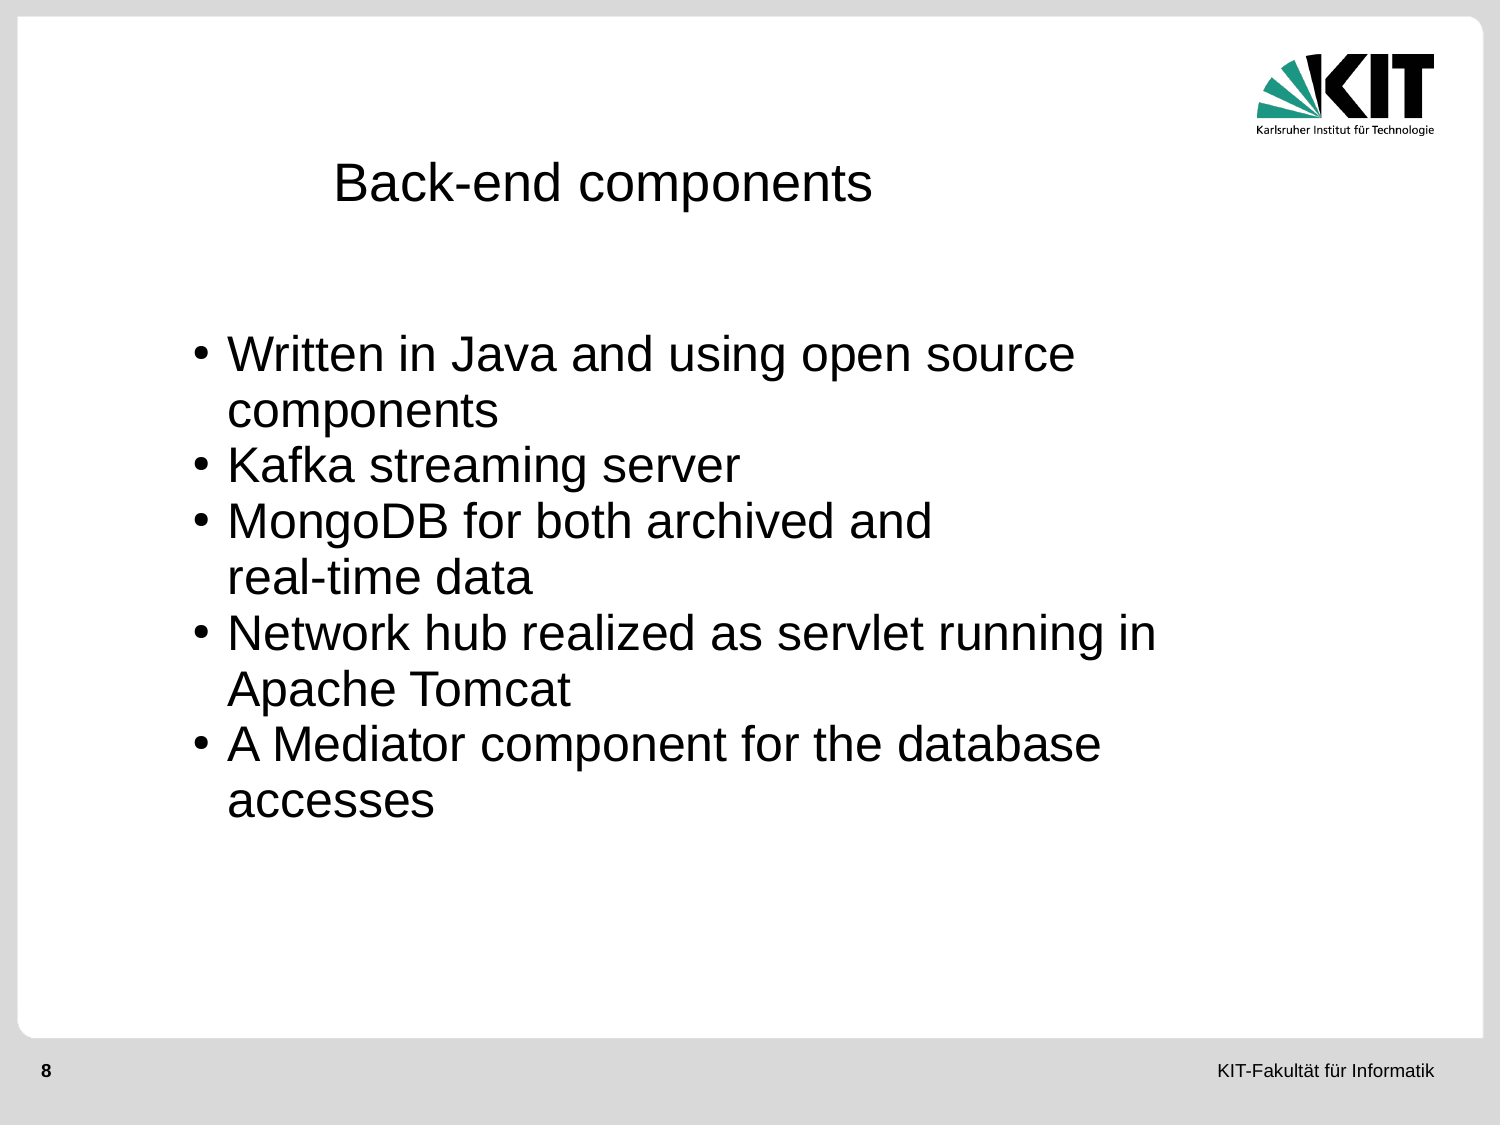

Back-end components
Written in Java and using open source components
Kafka streaming server
MongoDB for both archived and
real-time data
Network hub realized as servlet running in Apache Tomcat
A Mediator component for the database accesses